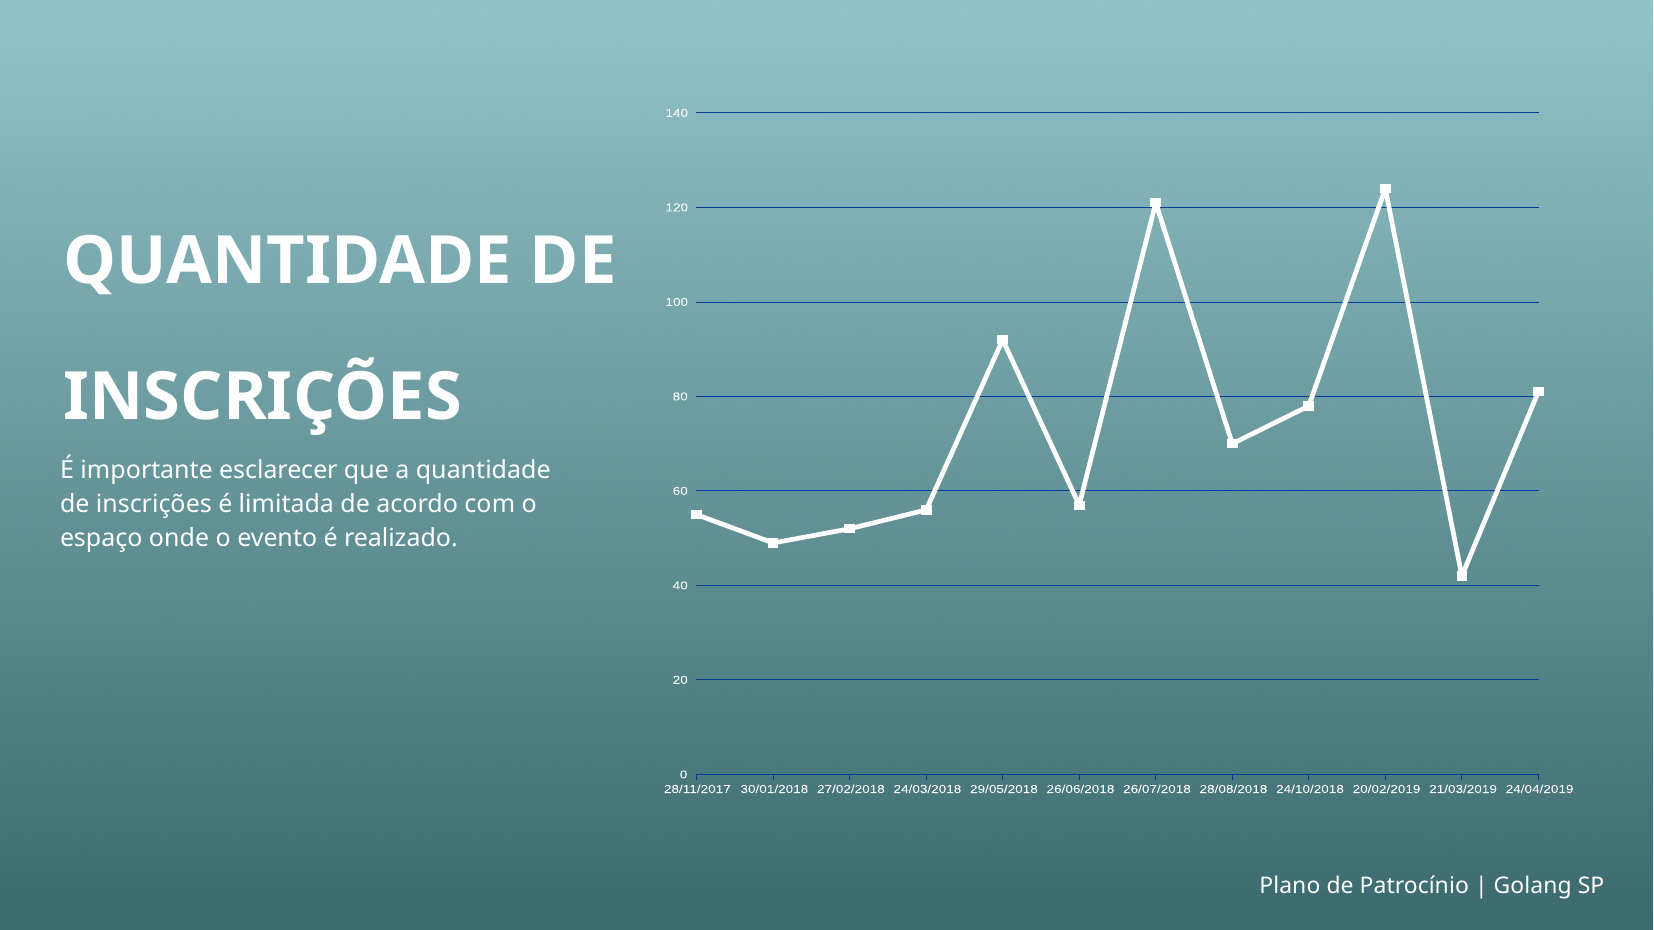

QUANTIDADE DE INSCRIÇÕES
É importante esclarecer que a quantidade de inscrições é limitada de acordo com o espaço onde o evento é realizado.
# Plano de Patrocínio | Golang SP